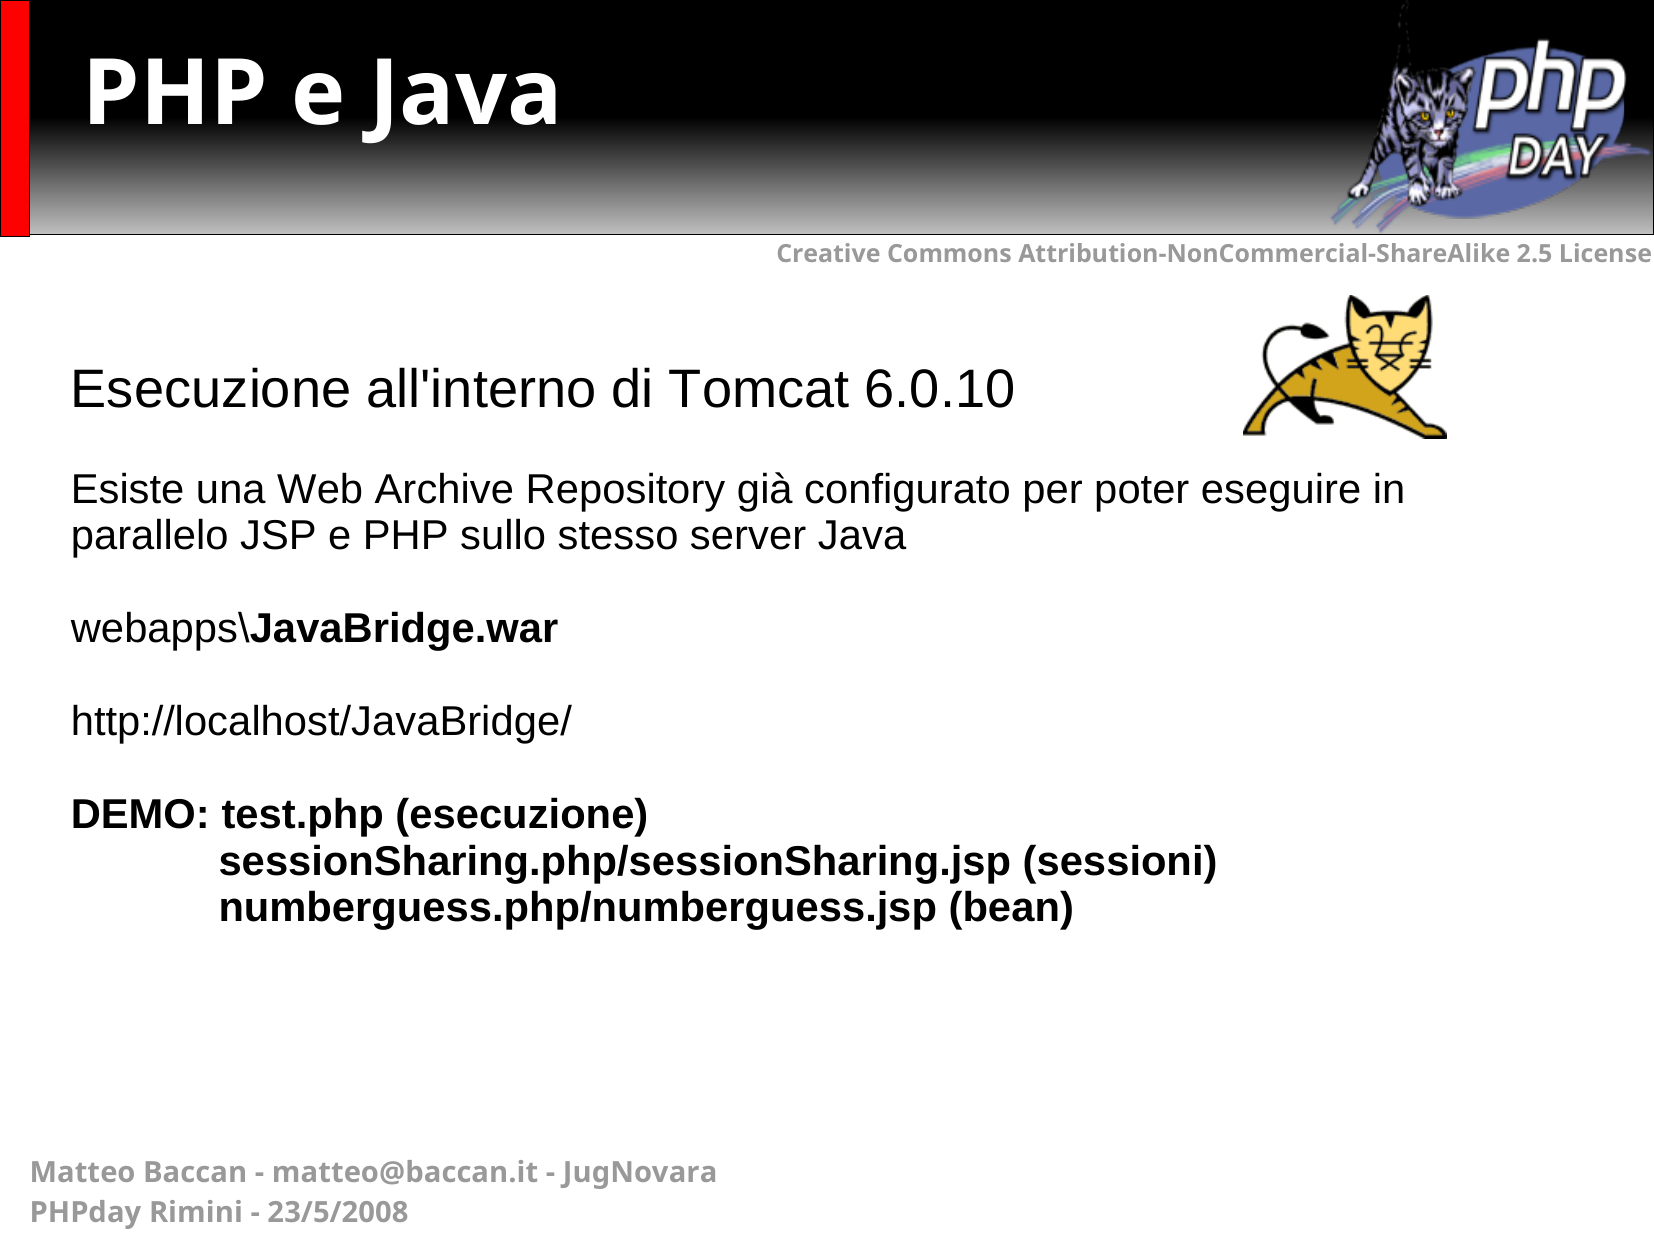

# PHP e Java
Esecuzione all'interno di Tomcat 6.0.10
Esiste una Web Archive Repository già configurato per poter eseguire in parallelo JSP e PHP sullo stesso server Java
webapps\JavaBridge.war
http://localhost/JavaBridge/
DEMO: test.php (esecuzione)
		sessionSharing.php/sessionSharing.jsp (sessioni)
		numberguess.php/numberguess.jsp (bean)